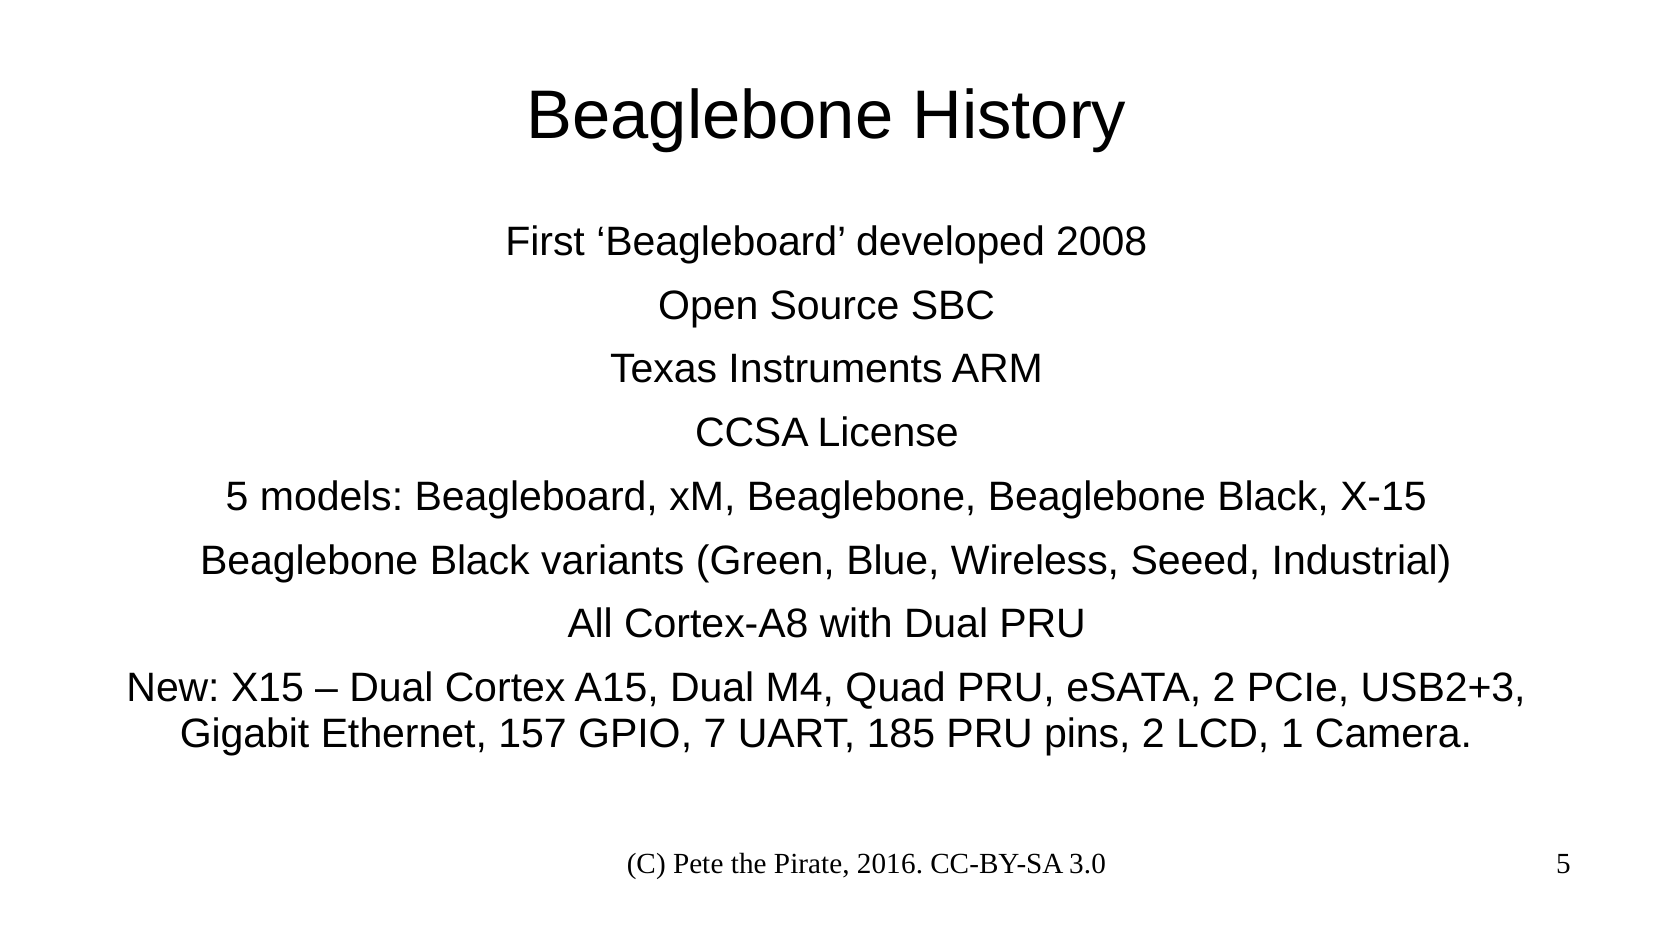

# Beaglebone History
First ‘Beagleboard’ developed 2008
Open Source SBC
Texas Instruments ARM
CCSA License
5 models: Beagleboard, xM, Beaglebone, Beaglebone Black, X-15
Beaglebone Black variants (Green, Blue, Wireless, Seeed, Industrial)
All Cortex-A8 with Dual PRU
New: X15 – Dual Cortex A15, Dual M4, Quad PRU, eSATA, 2 PCIe, USB2+3, Gigabit Ethernet, 157 GPIO, 7 UART, 185 PRU pins, 2 LCD, 1 Camera.
(C) Pete the Pirate, 2016. CC-BY-SA 3.0
5